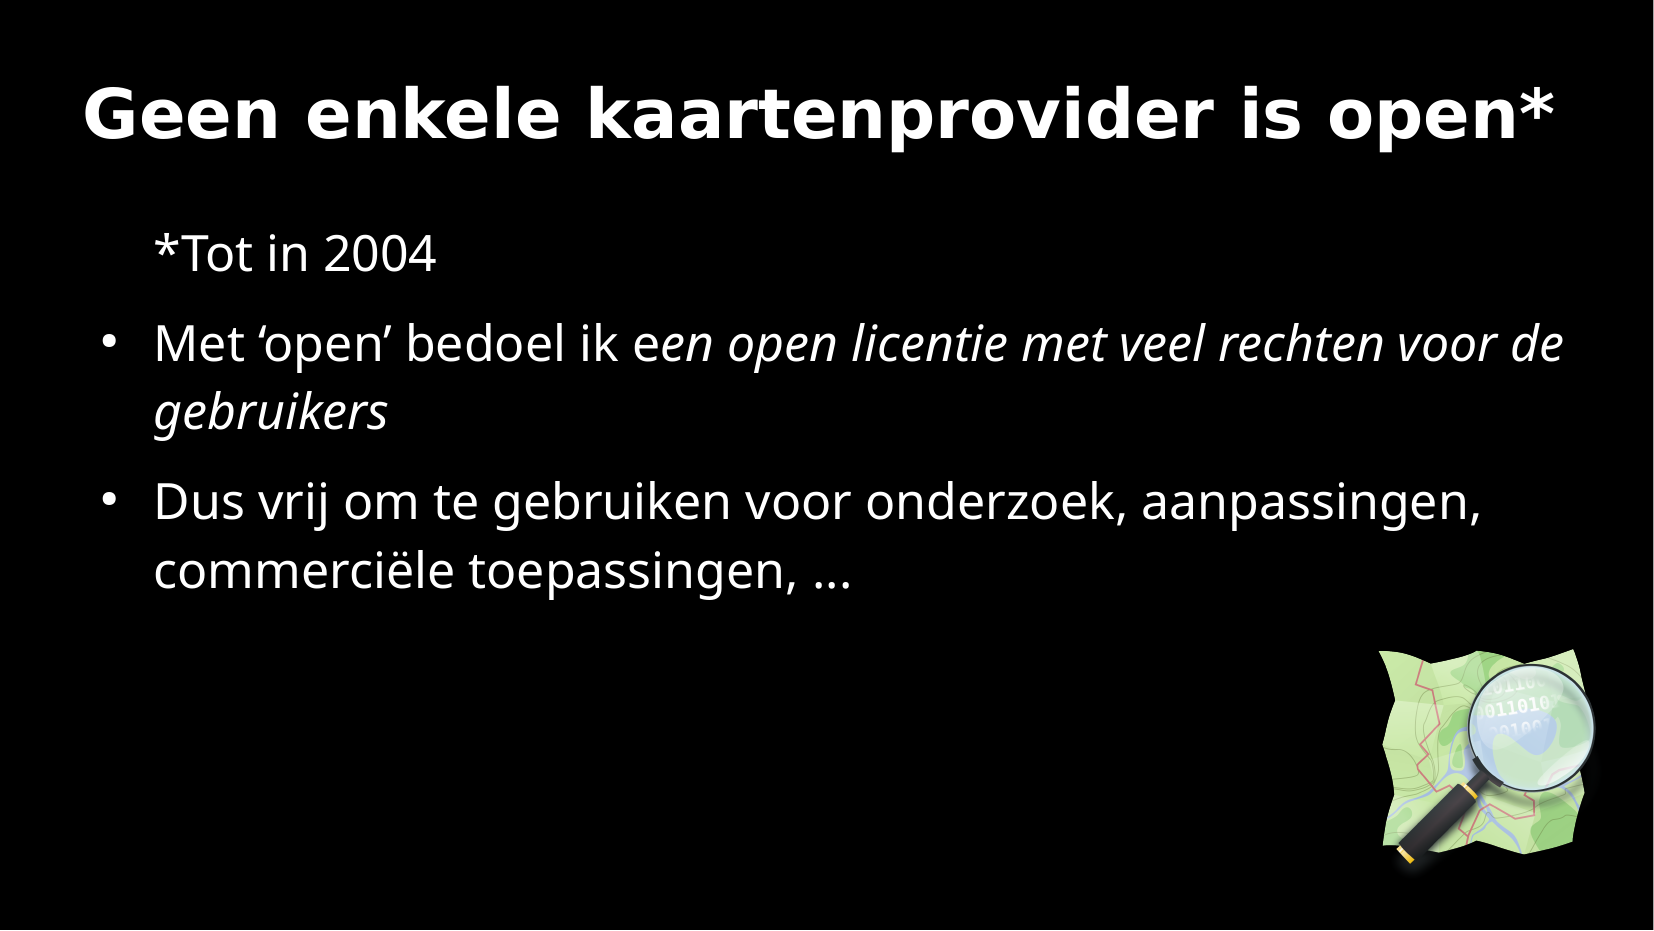

# Geen enkele kaartenprovider is open*
*Tot in 2004
Met ‘open’ bedoel ik een open licentie met veel rechten voor de gebruikers
Dus vrij om te gebruiken voor onderzoek, aanpassingen, commerciële toepassingen, ...